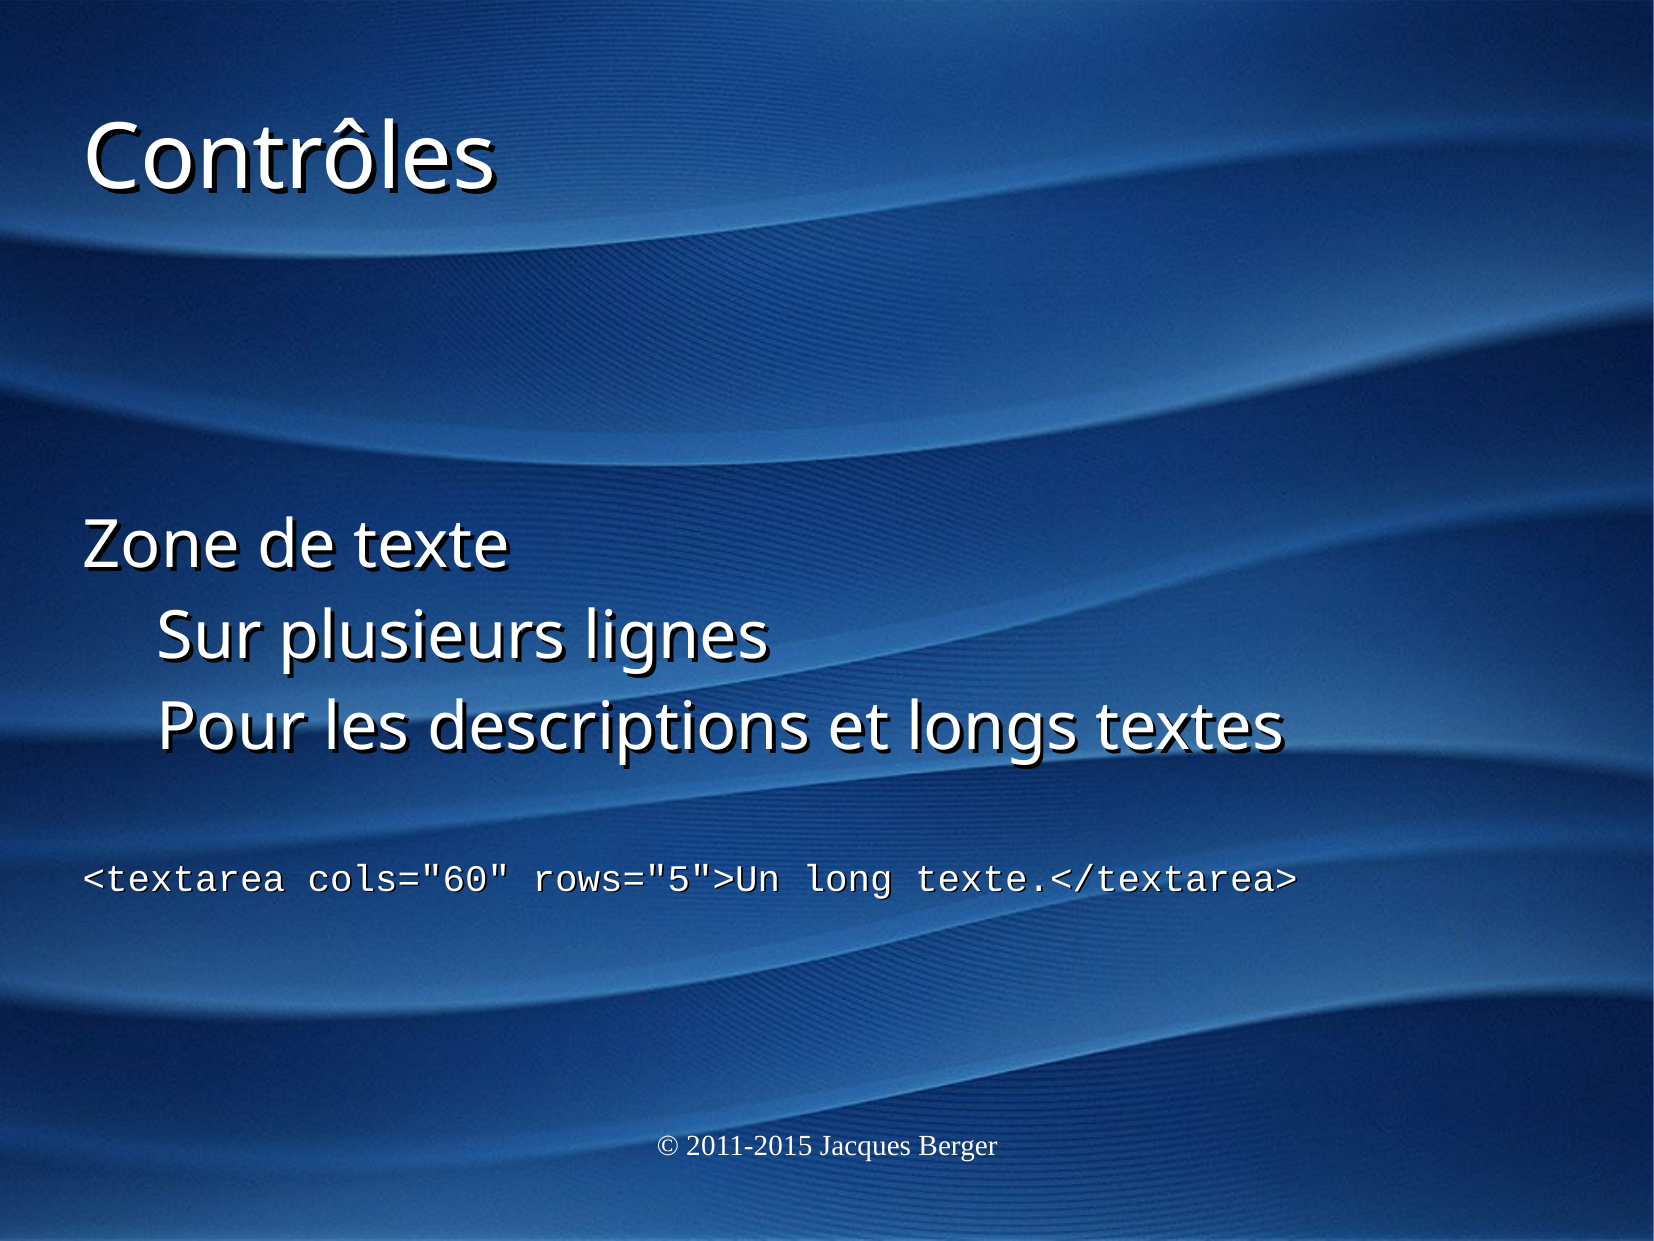

# Contrôles
Zone de texte
	Sur plusieurs lignes
	Pour les descriptions et longs textes
<textarea cols="60" rows="5">Un long texte.</textarea>
© 2011-2015 Jacques Berger